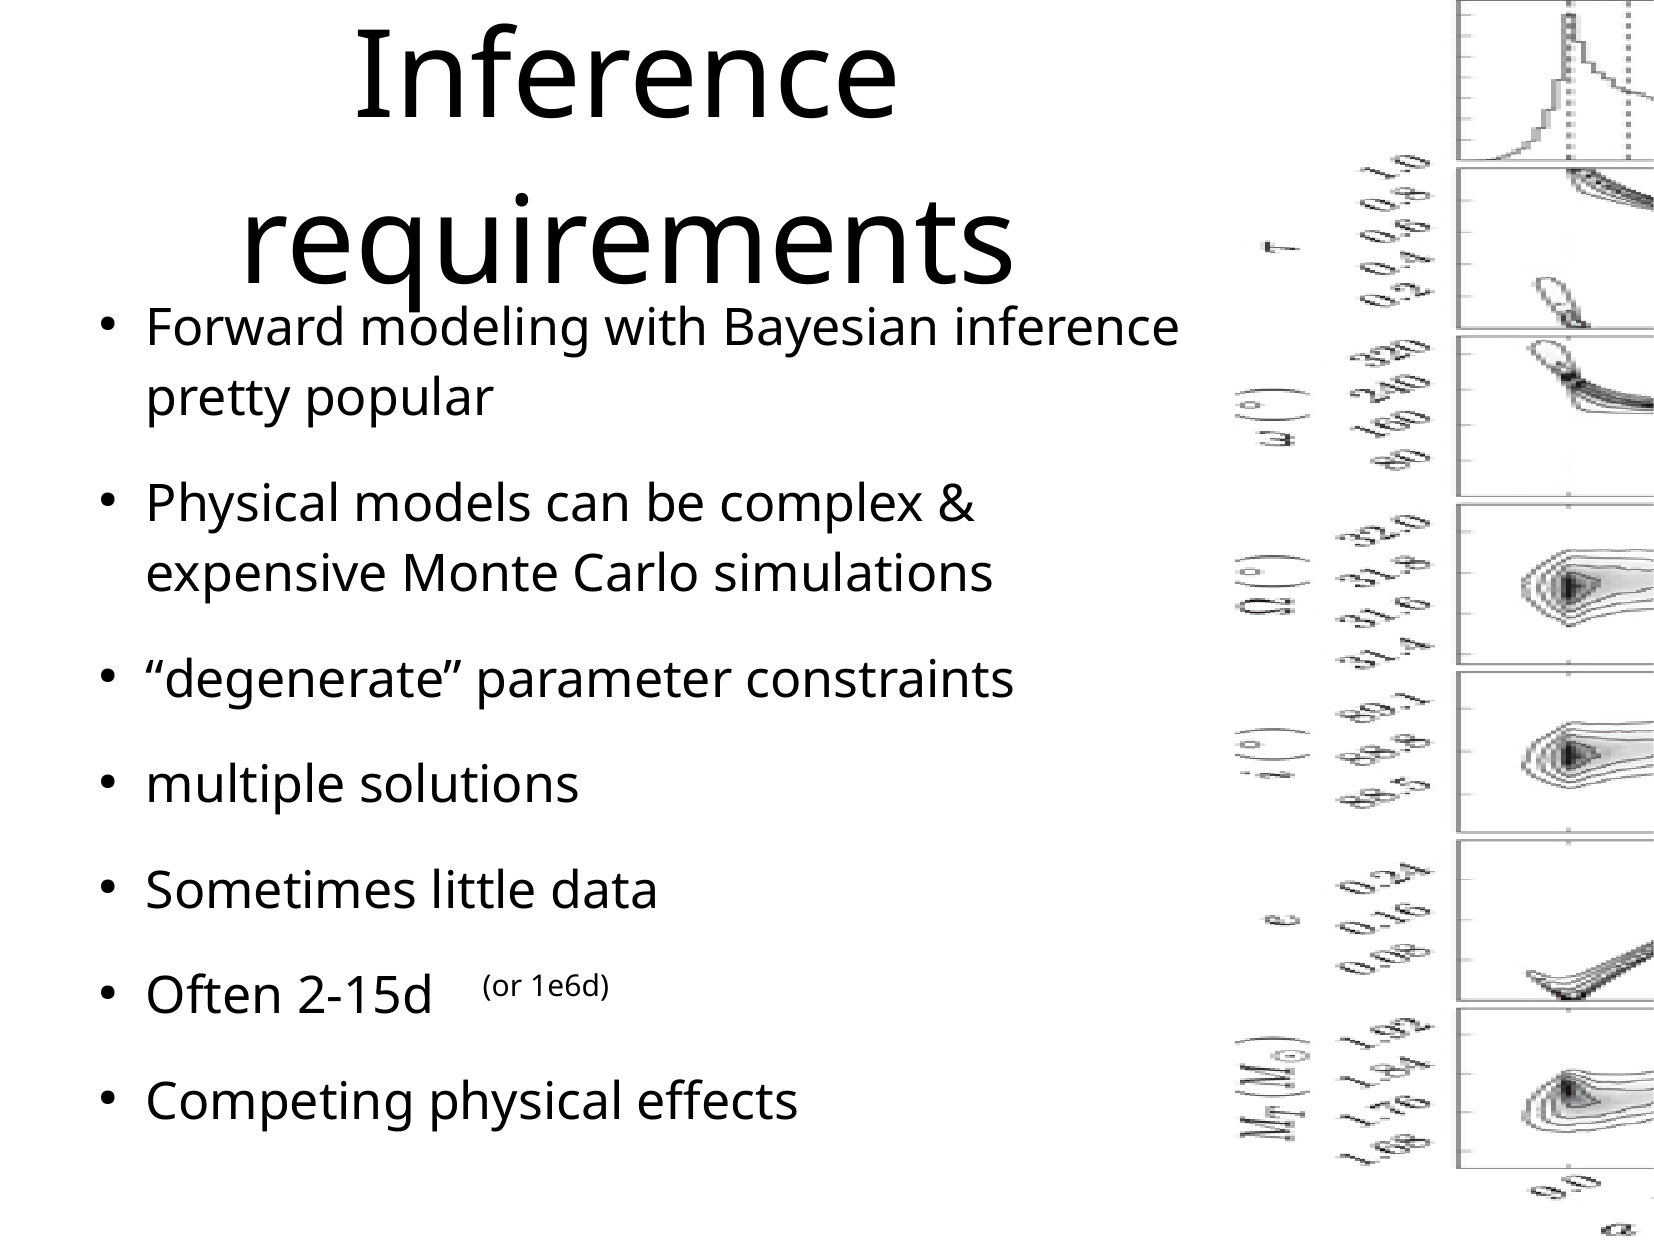

# Inference requirements
Forward modeling with Bayesian inference pretty popular
Physical models can be complex & expensive Monte Carlo simulations
“degenerate” parameter constraints
multiple solutions
Sometimes little data
Often 2-15d (or 1e6d)
Competing physical effects